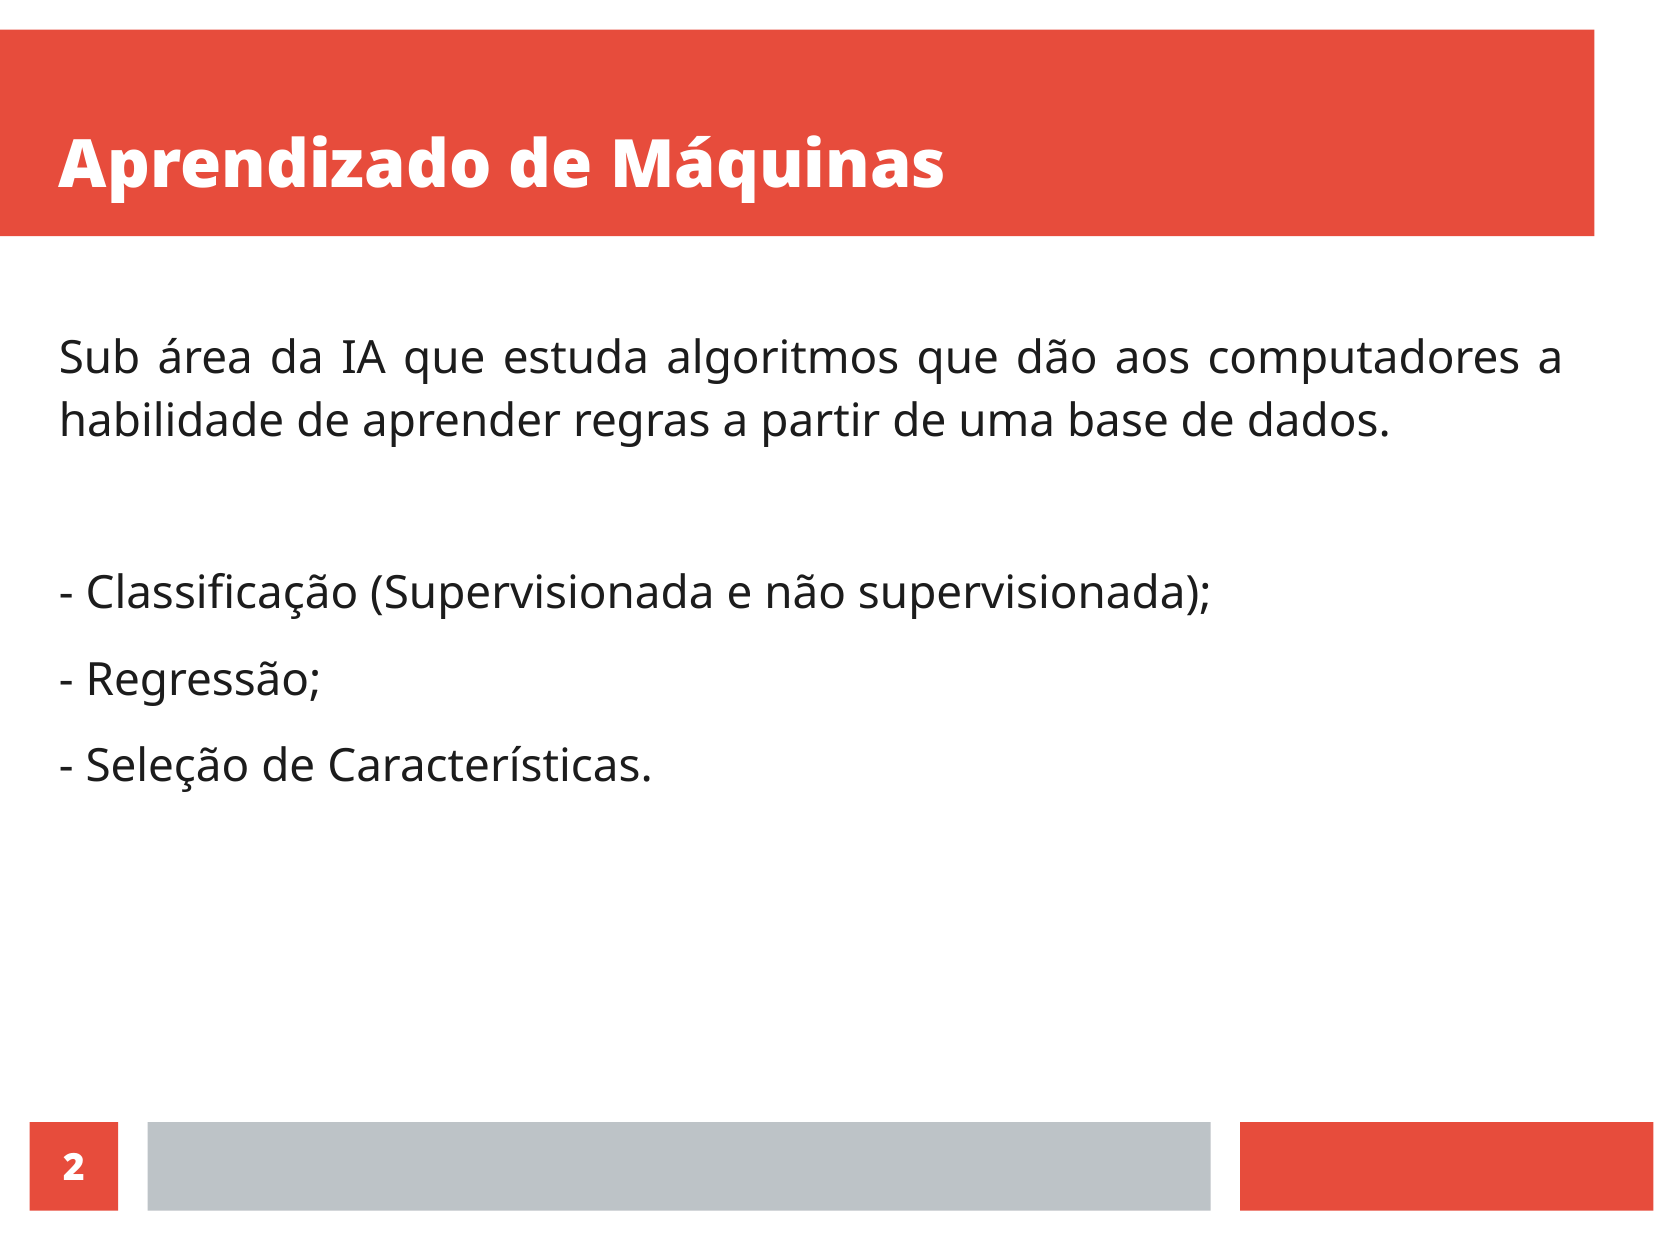

# Aprendizado de Máquinas
Sub área da IA que estuda algoritmos que dão aos computadores a habilidade de aprender regras a partir de uma base de dados.
- Classificação (Supervisionada e não supervisionada);
- Regressão;
- Seleção de Características.
2